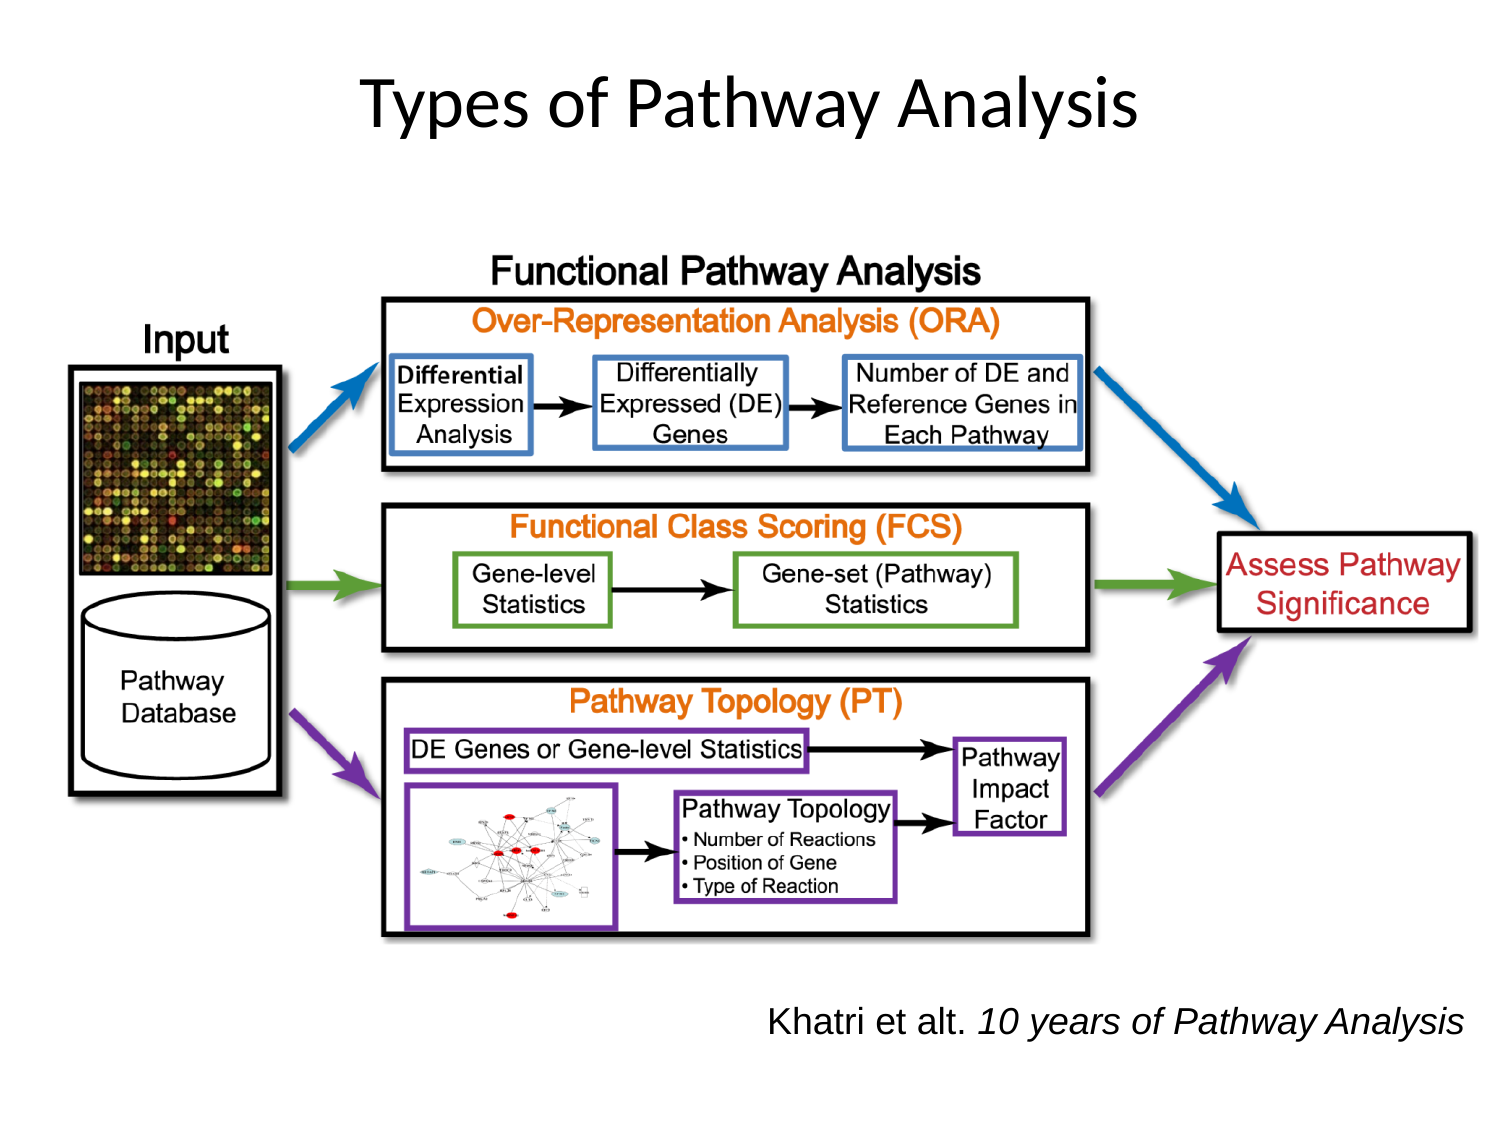

# Types of Pathway Analysis
Khatri et alt. 10 years of Pathway Analysis